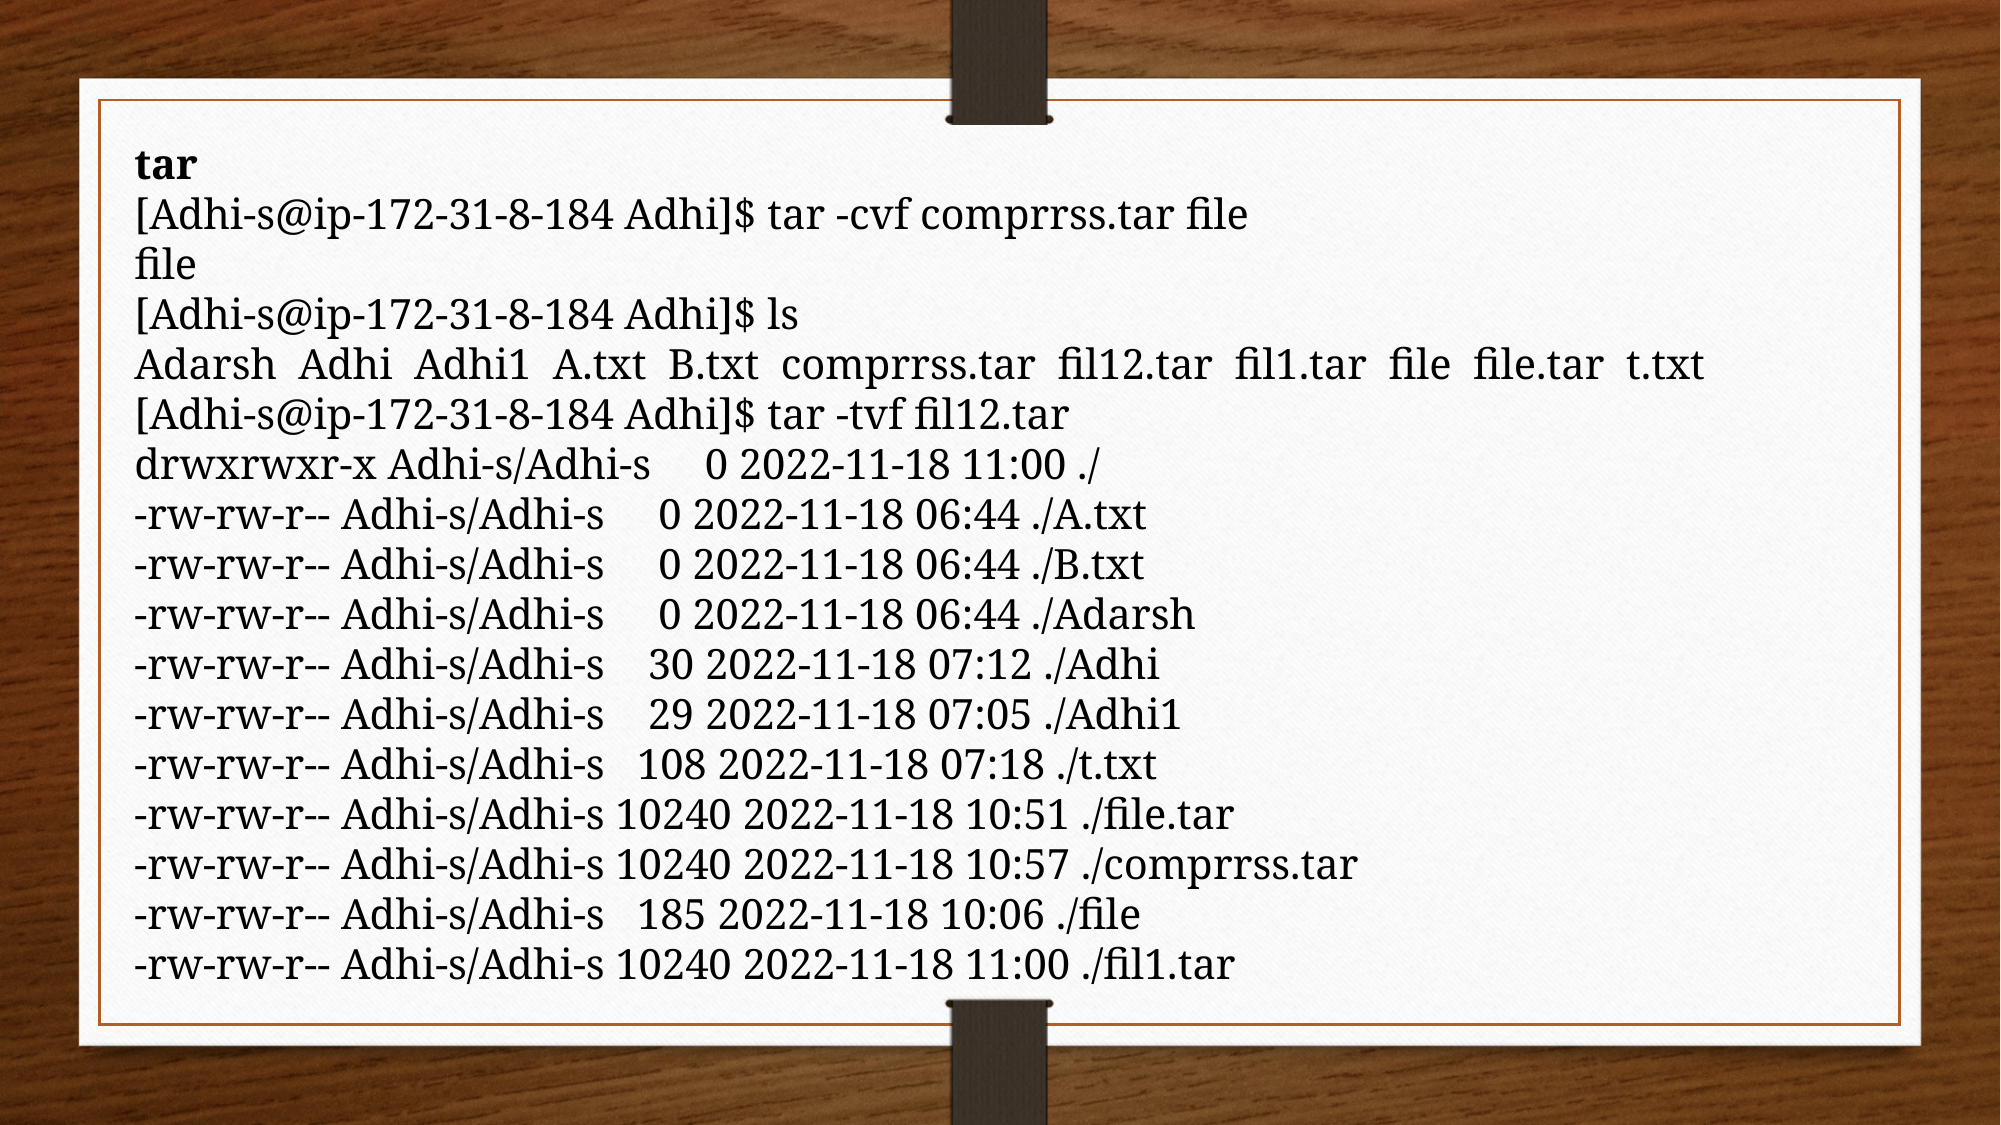

tar
[Adhi-s@ip-172-31-8-184 Adhi]$ tar -cvf comprrss.tar file
file
[Adhi-s@ip-172-31-8-184 Adhi]$ ls
Adarsh  Adhi  Adhi1  A.txt  B.txt  comprrss.tar  fil12.tar  fil1.tar  file  file.tar  t.txt
[Adhi-s@ip-172-31-8-184 Adhi]$ tar -tvf fil12.tar
drwxrwxr-x Adhi-s/Adhi-s     0 2022-11-18 11:00 ./
-rw-rw-r-- Adhi-s/Adhi-s     0 2022-11-18 06:44 ./A.txt
-rw-rw-r-- Adhi-s/Adhi-s     0 2022-11-18 06:44 ./B.txt
-rw-rw-r-- Adhi-s/Adhi-s     0 2022-11-18 06:44 ./Adarsh
-rw-rw-r-- Adhi-s/Adhi-s    30 2022-11-18 07:12 ./Adhi
-rw-rw-r-- Adhi-s/Adhi-s    29 2022-11-18 07:05 ./Adhi1
-rw-rw-r-- Adhi-s/Adhi-s   108 2022-11-18 07:18 ./t.txt
-rw-rw-r-- Adhi-s/Adhi-s 10240 2022-11-18 10:51 ./file.tar
-rw-rw-r-- Adhi-s/Adhi-s 10240 2022-11-18 10:57 ./comprrss.tar
-rw-rw-r-- Adhi-s/Adhi-s   185 2022-11-18 10:06 ./file
-rw-rw-r-- Adhi-s/Adhi-s 10240 2022-11-18 11:00 ./fil1.tar